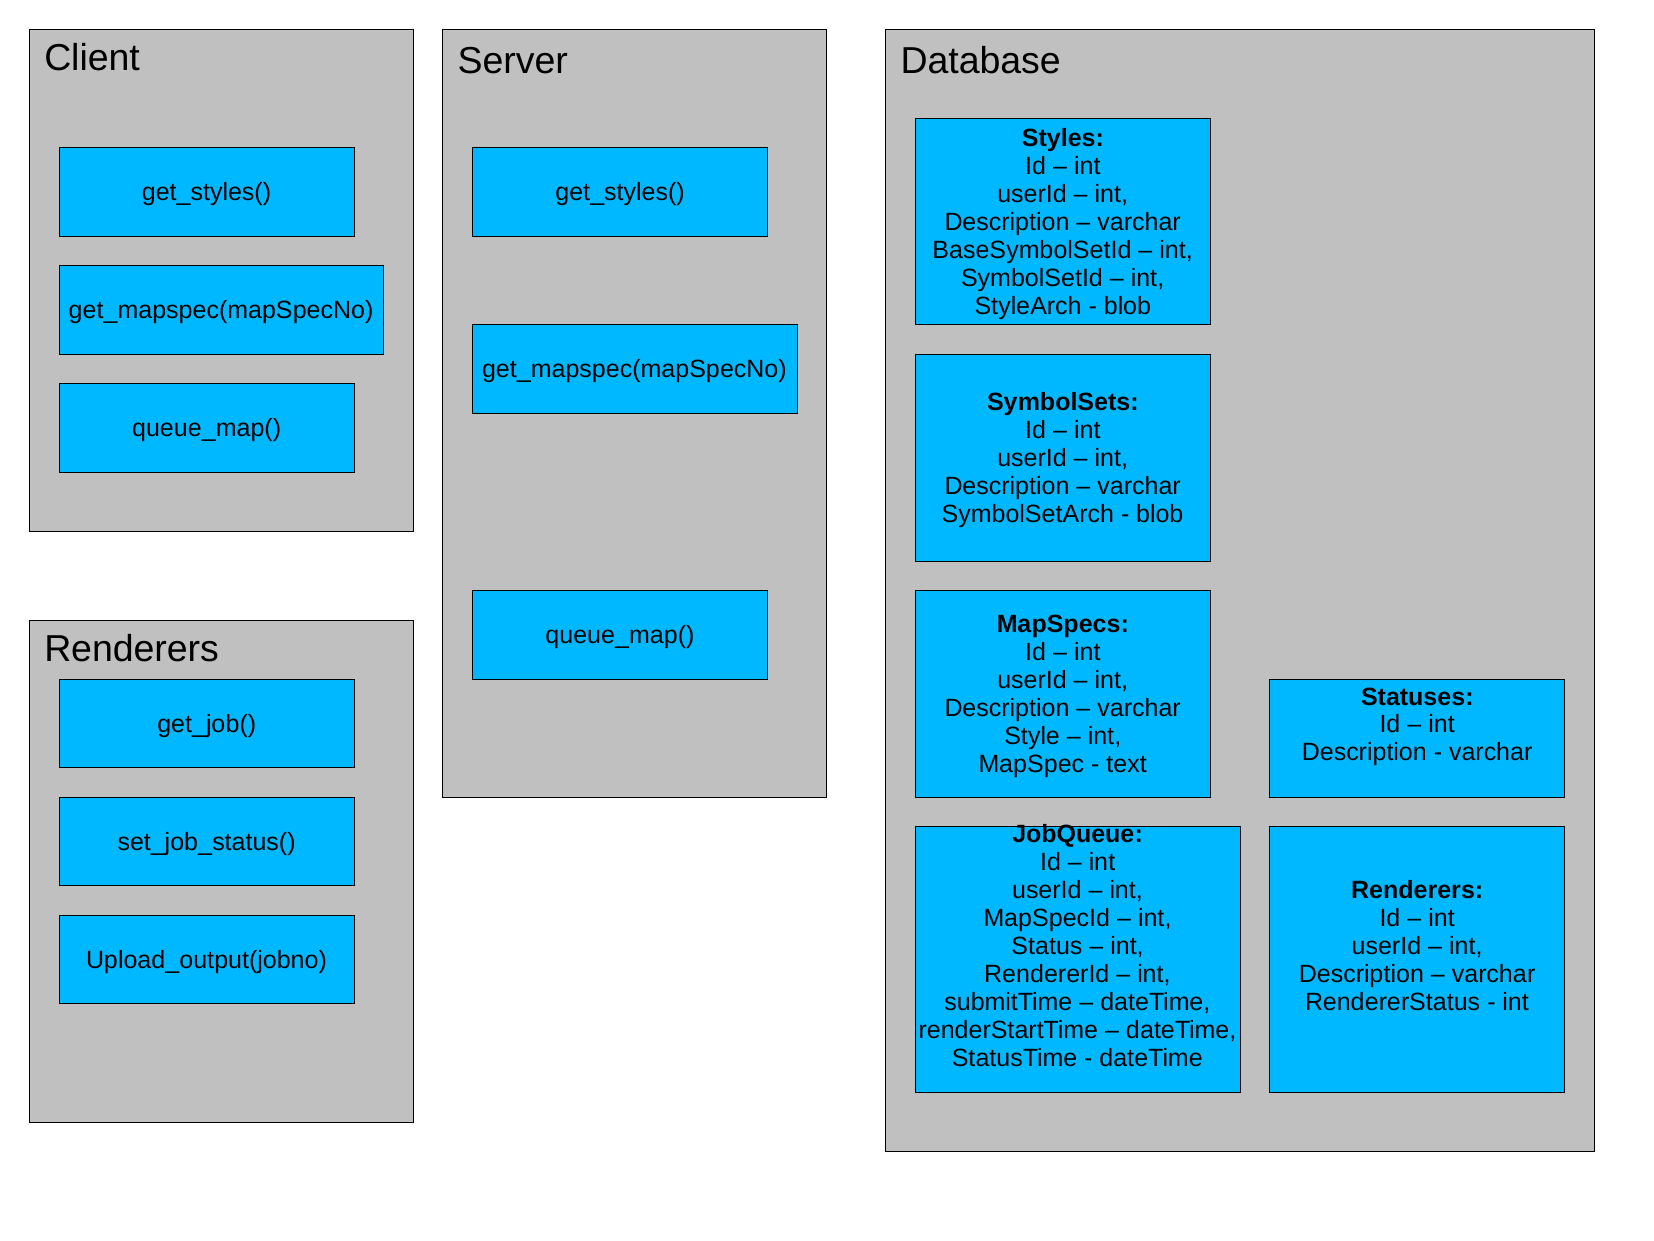

Client
Server
Database
Styles:
Id – int
userId – int,
Description – varchar
BaseSymbolSetId – int,
SymbolSetId – int,
StyleArch - blob
get_styles()
get_styles()
get_styles()
get_styles()
get_mapspec(mapSpecNo)
get_mapspec(mapSpecNo)
SymbolSets:
Id – int
userId – int,
Description – varchar
SymbolSetArch - blob
queue_map()
queue_map()
MapSpecs:
Id – int
userId – int,
Description – varchar
Style – int,
MapSpec - text
Renderers
get_job()
Statuses:
Id – int
Description - varchar
set_job_status()
JobQueue:
Id – int
userId – int,
MapSpecId – int,
Status – int,
RendererId – int,
submitTime – dateTime,
renderStartTime – dateTime,
StatusTime - dateTime
Renderers:
Id – int
userId – int,
Description – varchar
RendererStatus - int
Upload_output(jobno)